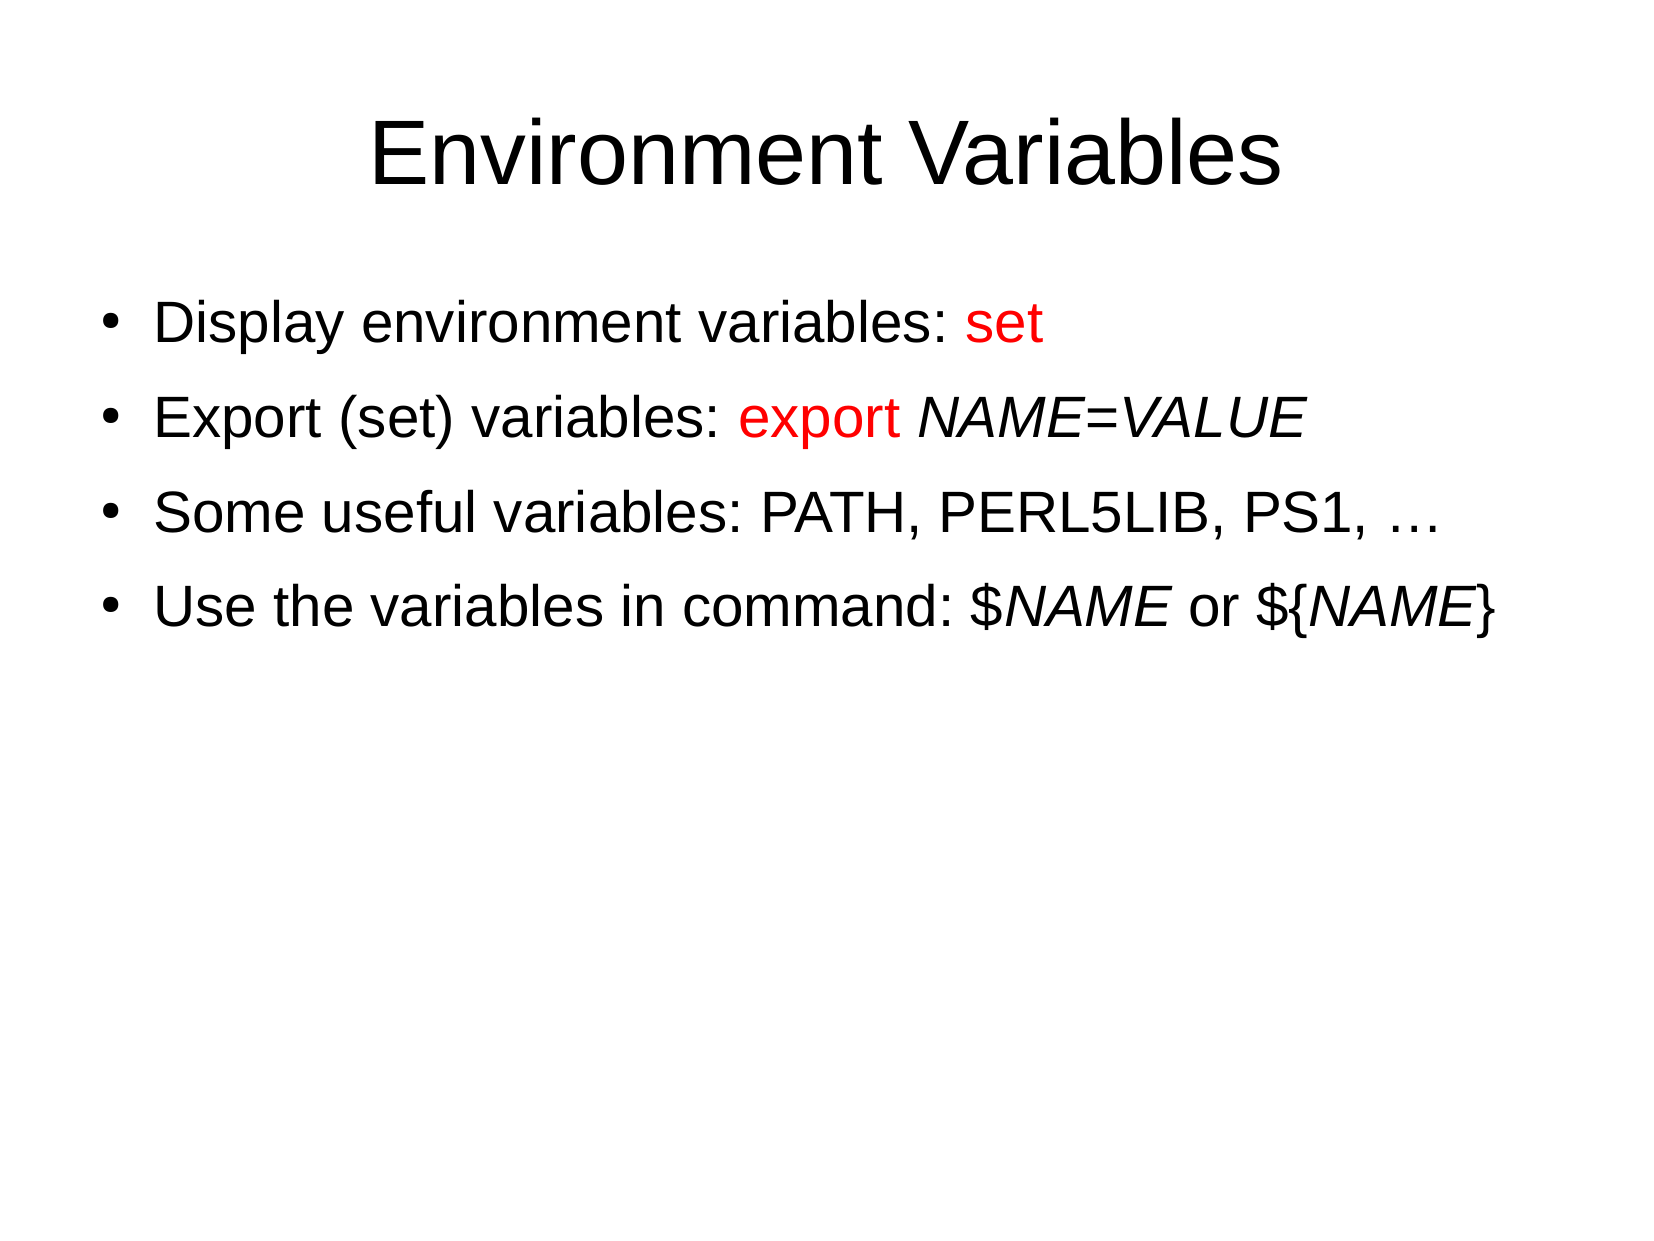

# Environment Variables
Display environment variables: set
Export (set) variables: export NAME=VALUE
Some useful variables: PATH, PERL5LIB, PS1, …
Use the variables in command: $NAME or ${NAME}